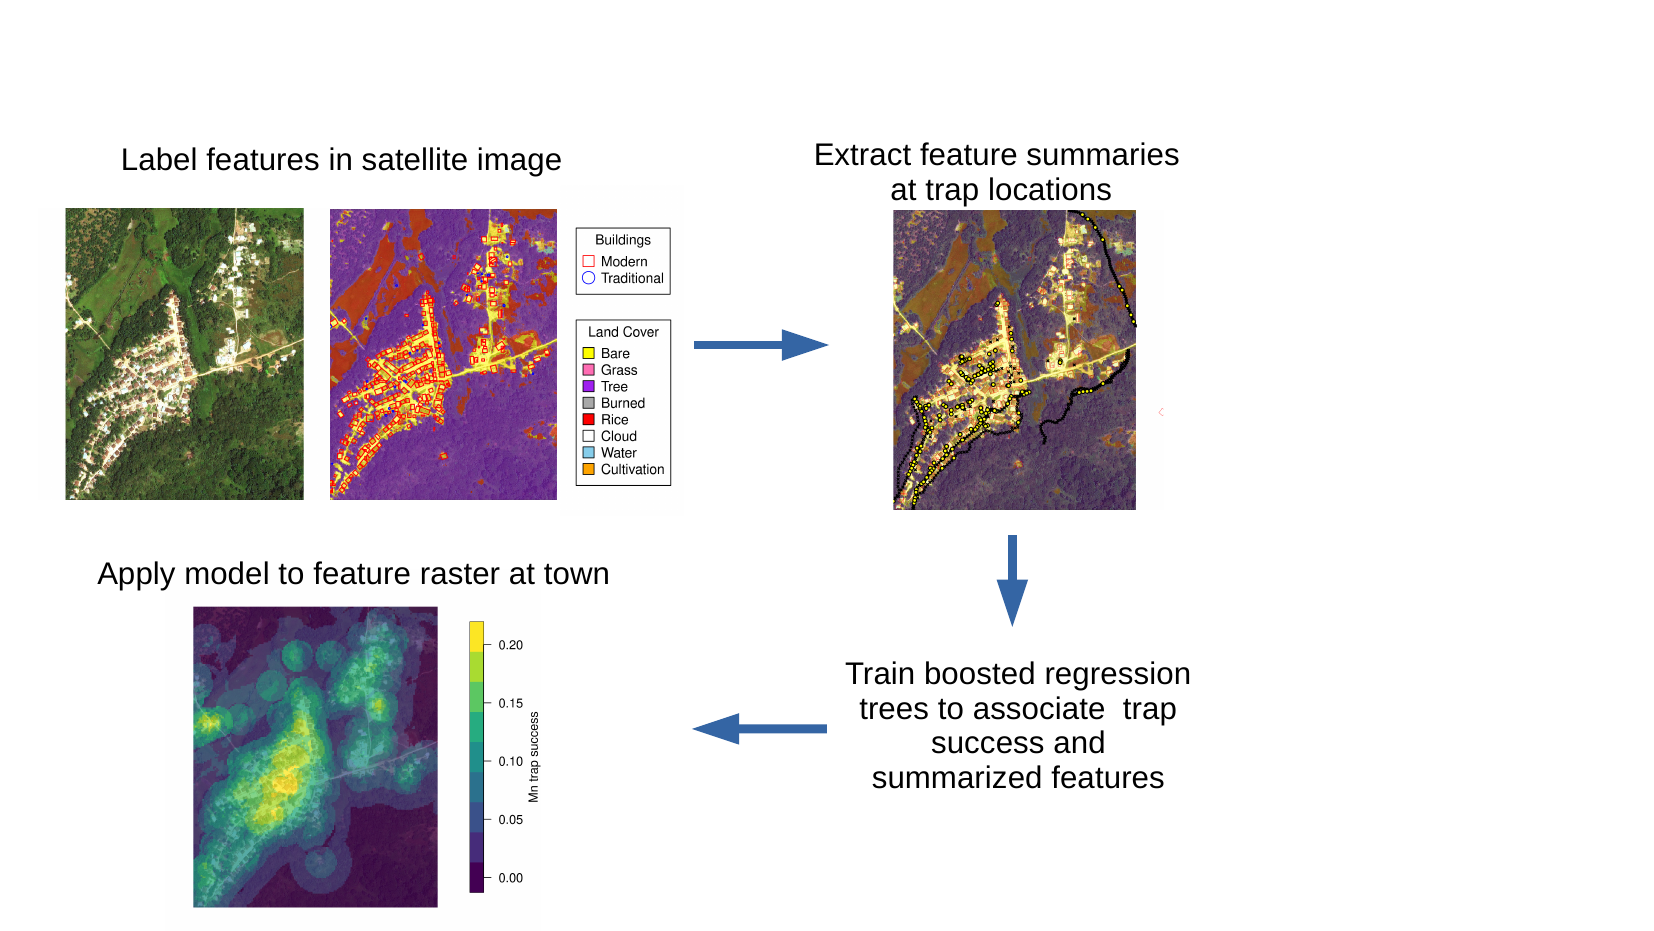

Extract feature summaries
 at trap locations
Label features in satellite image
Apply model to feature raster at town
Train boosted regression trees to associate trap success and summarized features